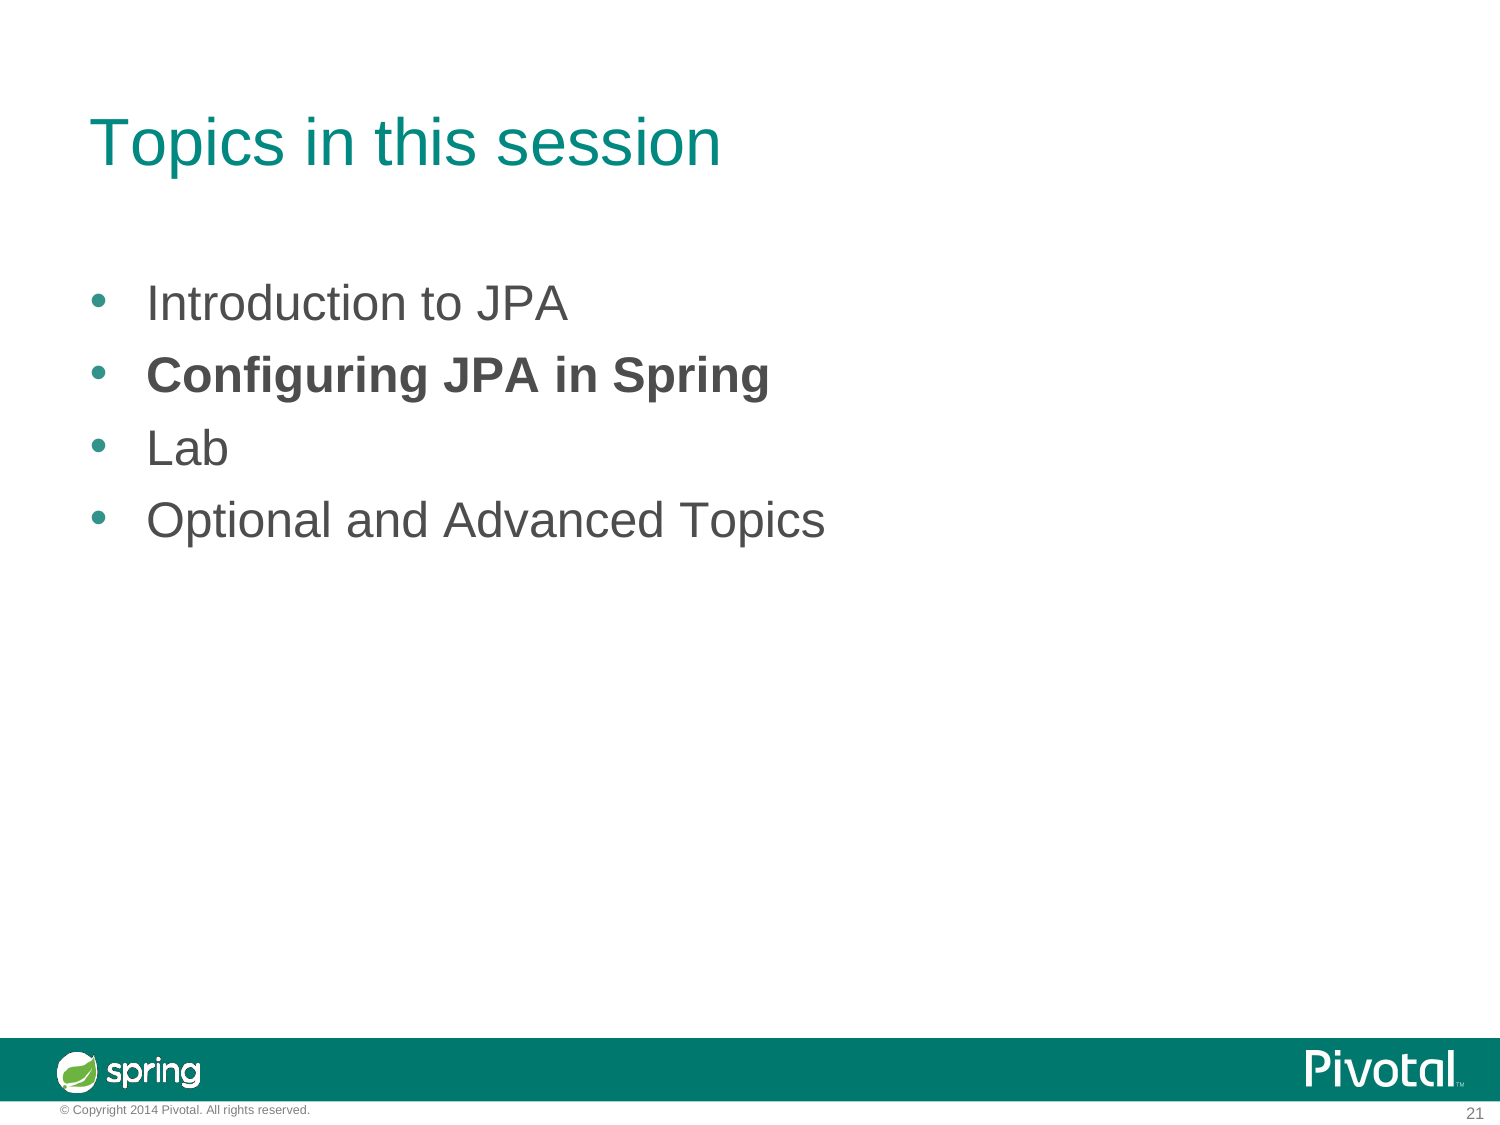

# Topics in this session
Introduction to JPA
Configuring JPA in Spring
Lab
Optional and Advanced Topics